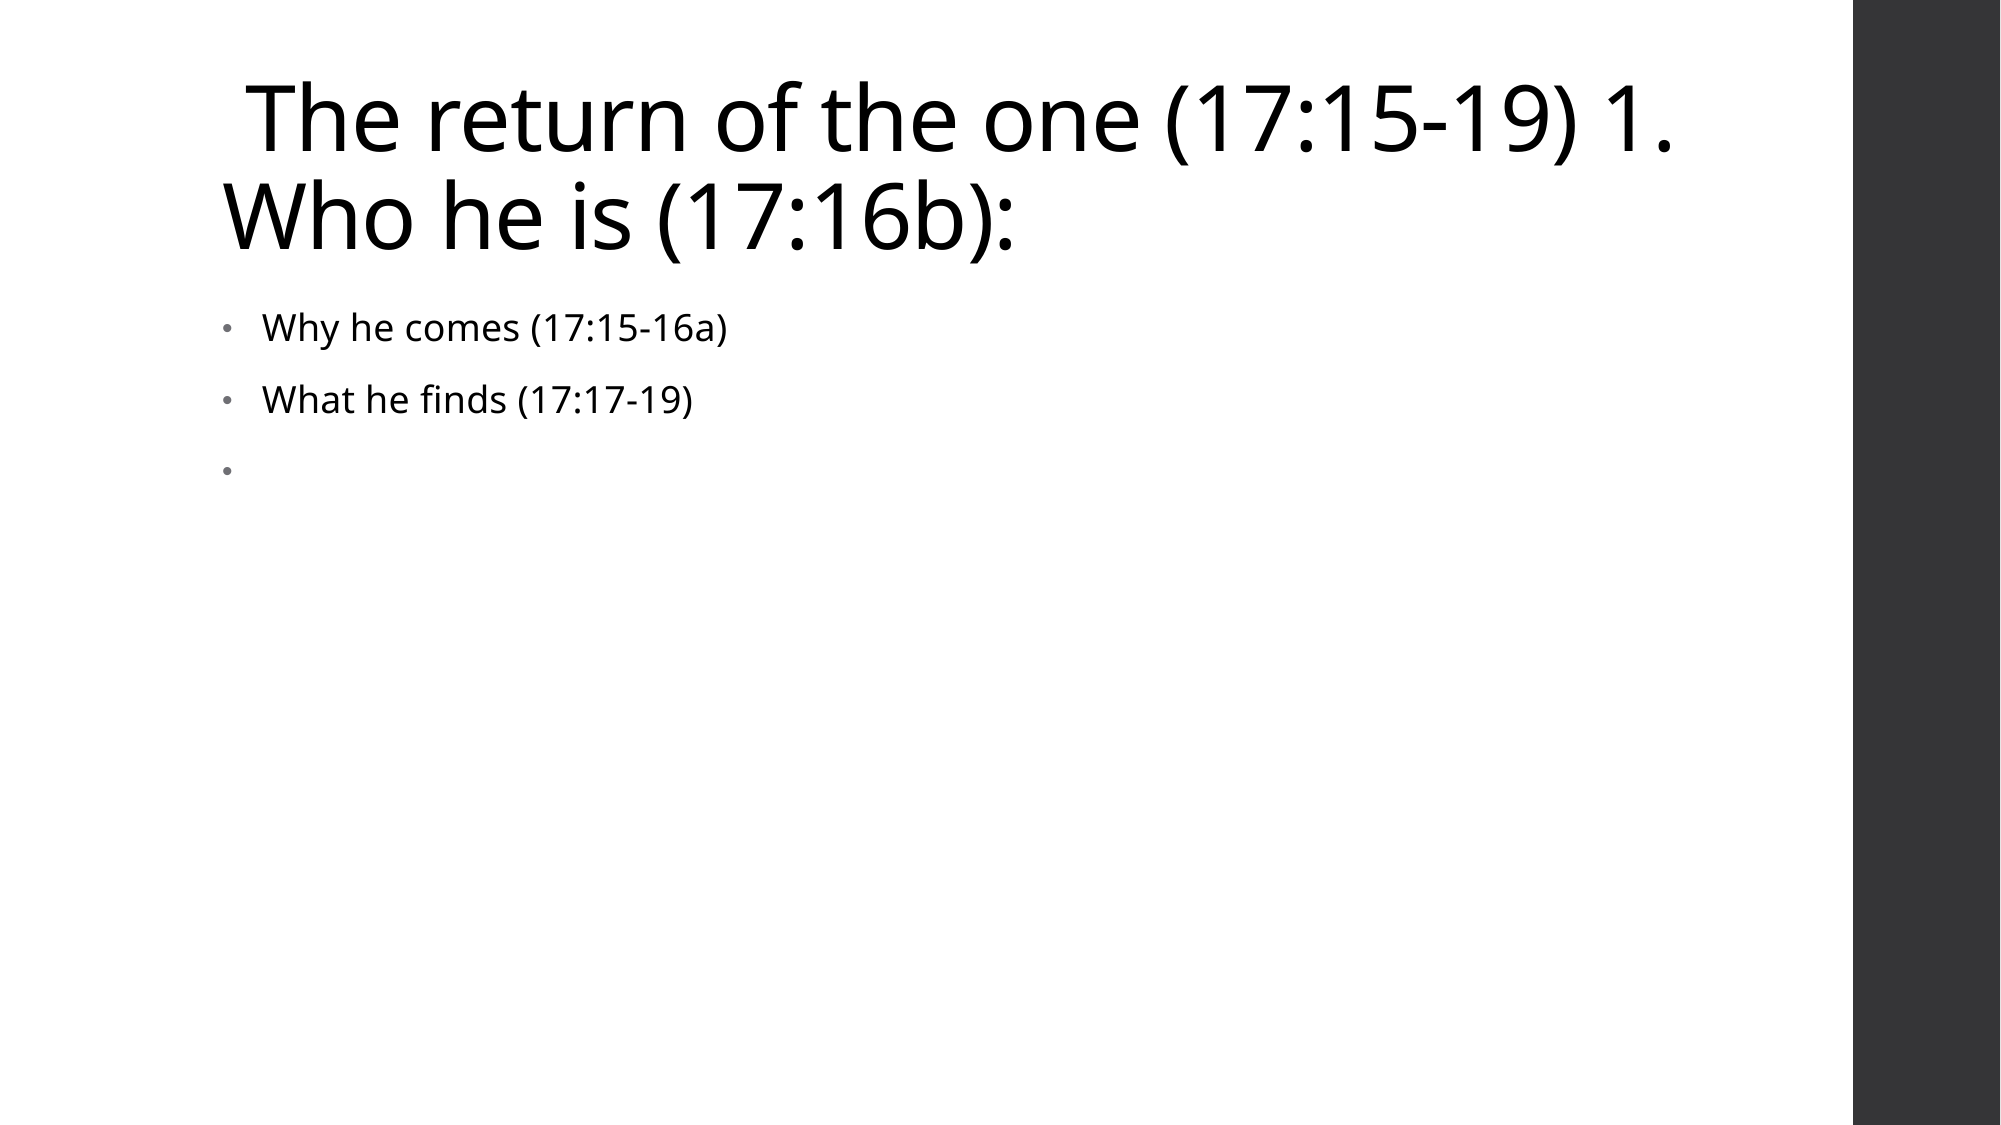

# The return of the one (17:15-19) 1. Who he is (17:16b):
 Why he comes (17:15-16a)
 What he finds (17:17-19)